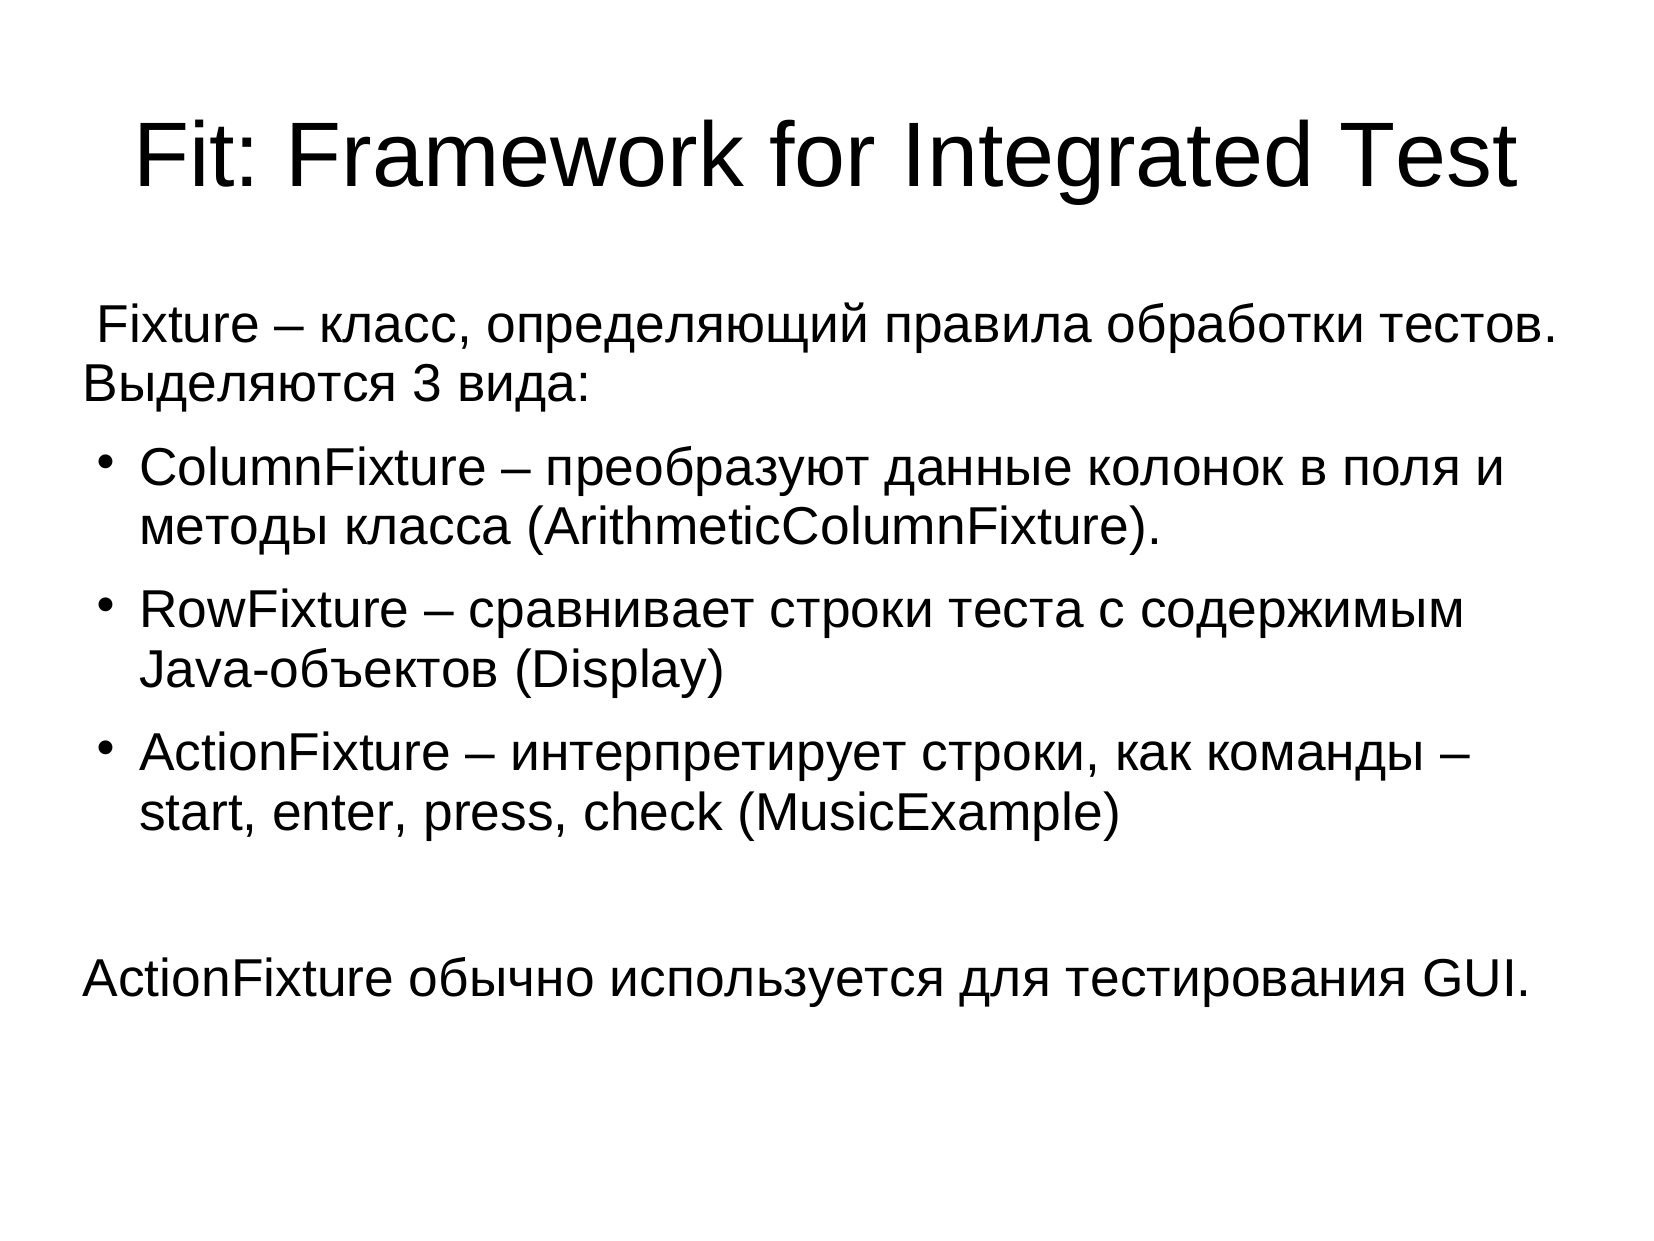

# Fit: Framework for Integrated Test
Fixture – класс, определяющий правила обработки тестов. Выделяются 3 вида:
ColumnFixture – преобразуют данные колонок в поля и методы класса (ArithmeticColumnFixture).
RowFixture – сравнивает строки теста с содержимым Java-объектов (Display)
ActionFixture – интерпретирует строки, как команды – start, enter, press, check (MusicExample)
ActionFixture обычно используется для тестирования GUI.